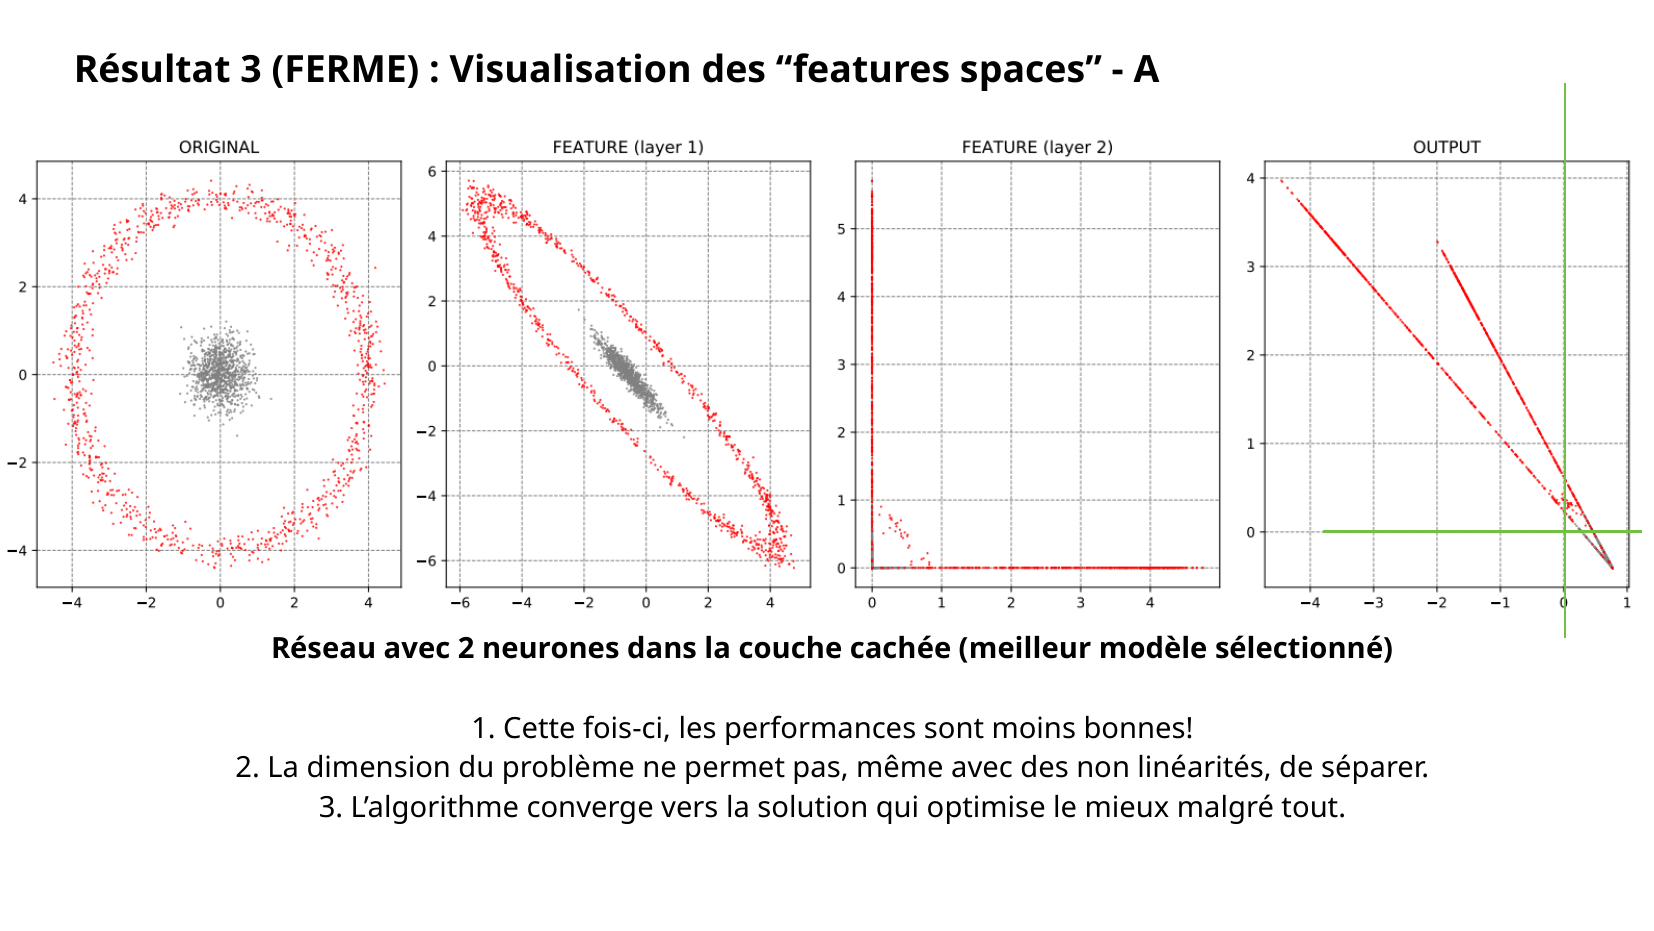

Résultat 3 (FERME) : Visualisation des “features spaces” - A
Réseau avec 2 neurones dans la couche cachée (meilleur modèle sélectionné)
1. Cette fois-ci, les performances sont moins bonnes!
2. La dimension du problème ne permet pas, même avec des non linéarités, de séparer.
3. L’algorithme converge vers la solution qui optimise le mieux malgré tout.